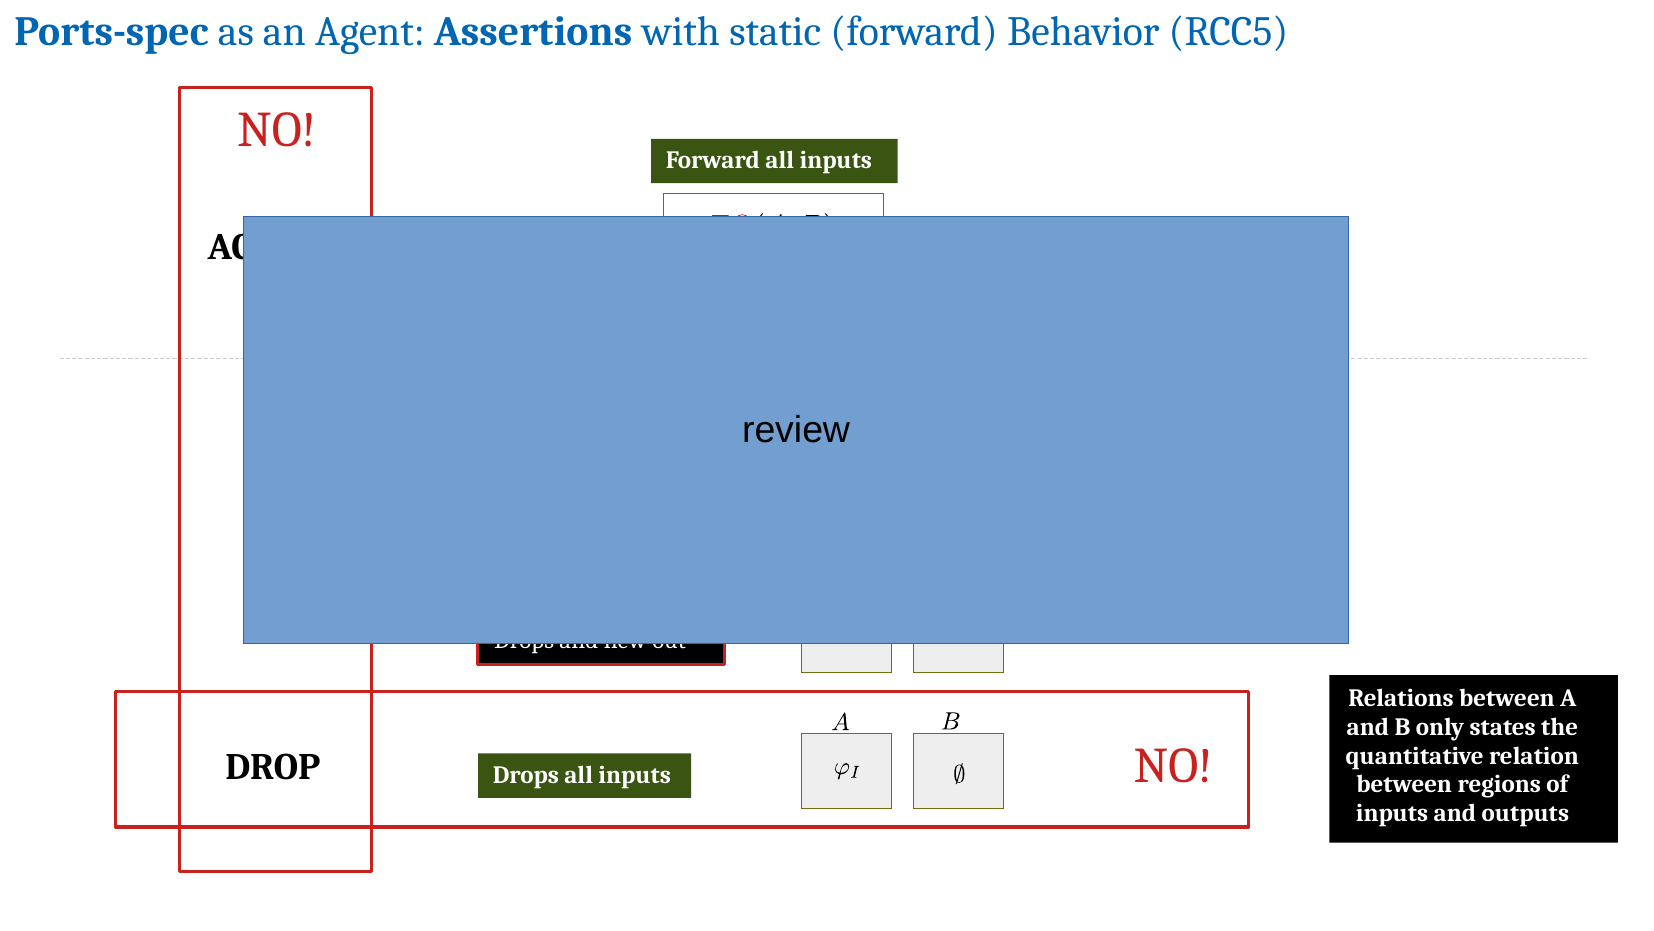

Ports-spec as an Agent: Assertions with static (forward) Behavior (RCC5)
NO!
Forward all inputs
review
ACCEPT
Drops and new out
Relations between A and B only states the quantitative relation between regions of inputs and outputs
NO!
DROP
Drops all inputs